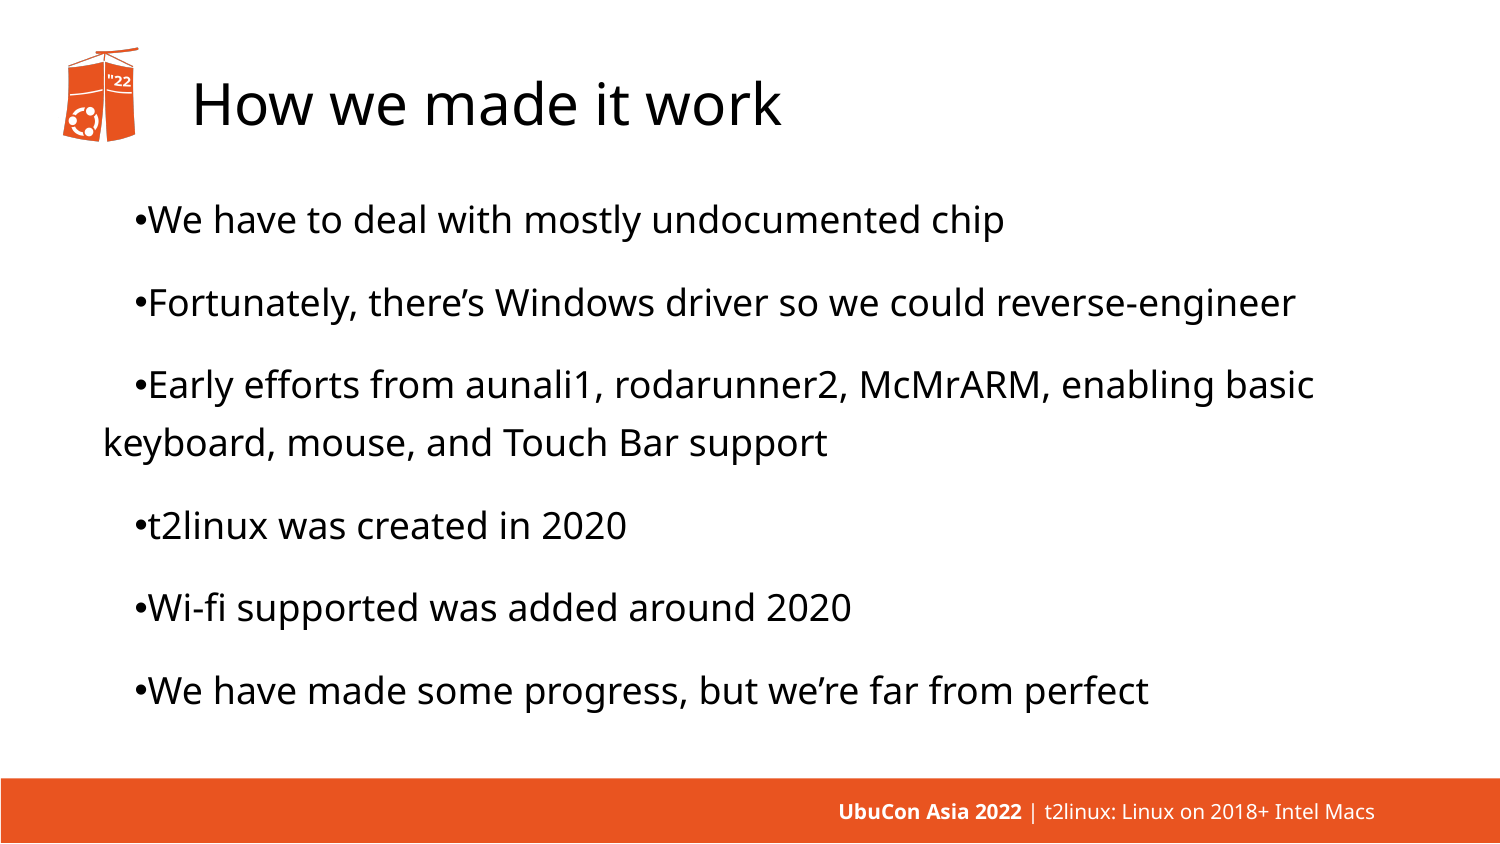

# How we made it work
We have to deal with mostly undocumented chip
Fortunately, there’s Windows driver so we could reverse-engineer
Early efforts from aunali1, rodarunner2, McMrARM, enabling basic keyboard, mouse, and Touch Bar support
t2linux was created in 2020
Wi-fi supported was added around 2020
We have made some progress, but we’re far from perfect
UbuCon Asia 2022 | t2linux: Linux on 2018+ Intel Macs